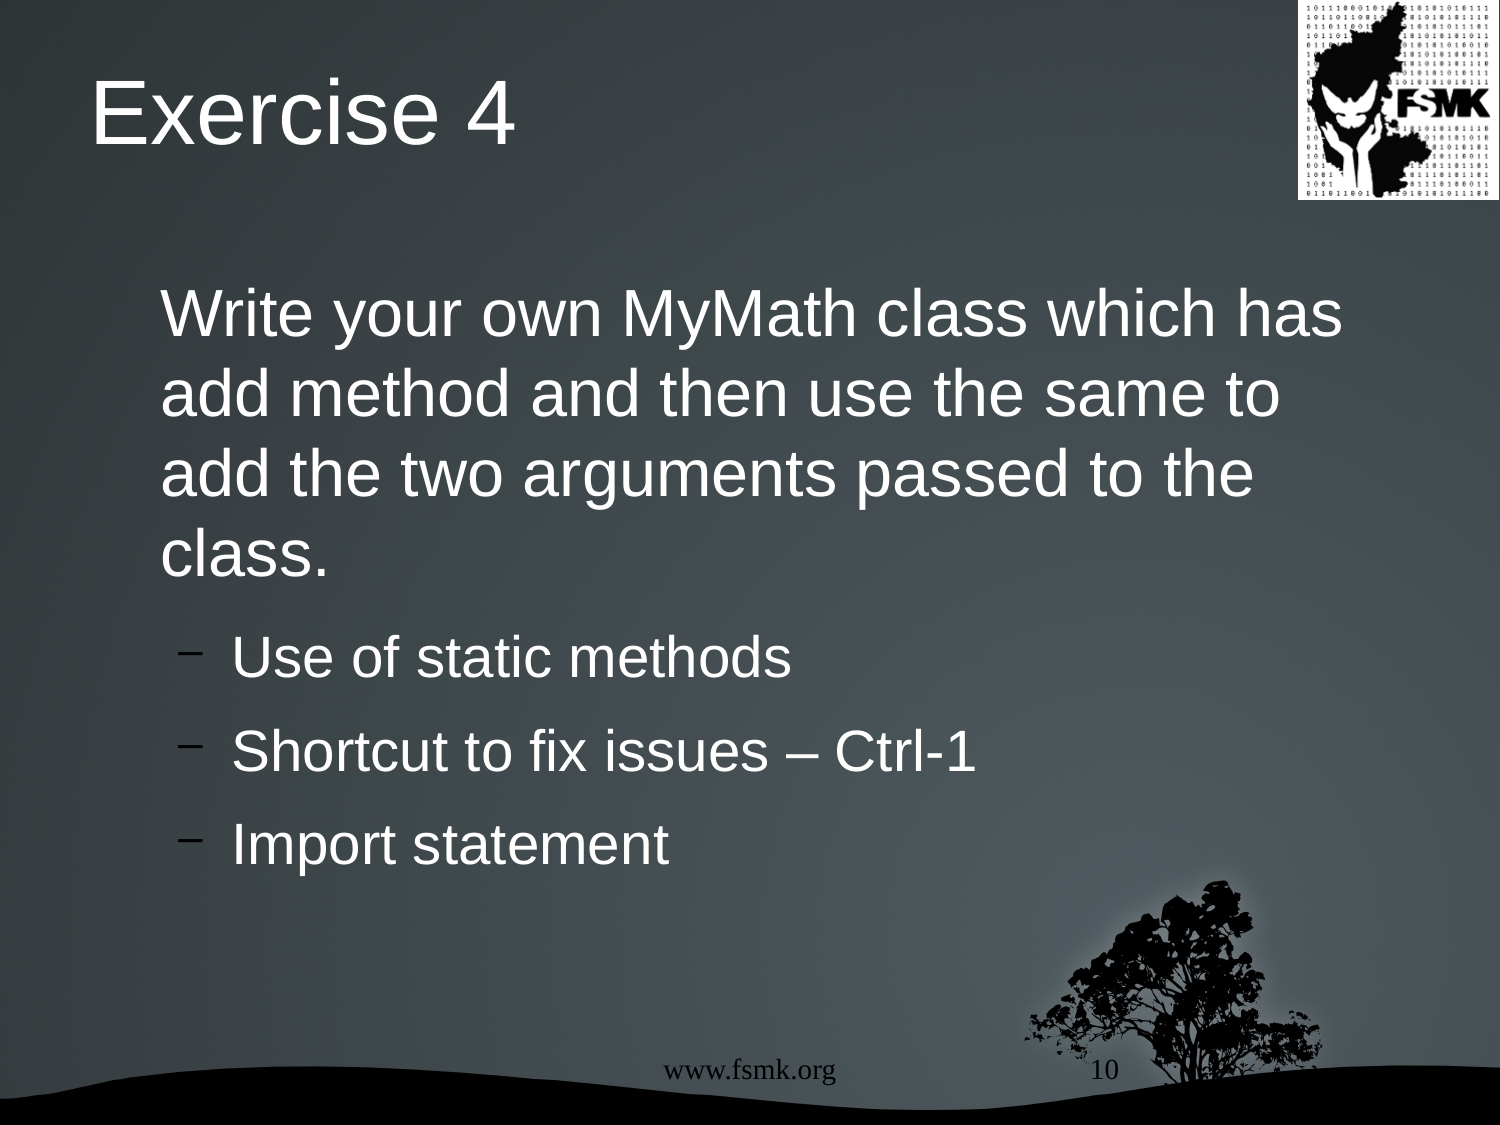

# Exercise 4
Write your own MyMath class which has add method and then use the same to add the two arguments passed to the class.
Use of static methods
Shortcut to fix issues – Ctrl-1
Import statement
www.fsmk.org